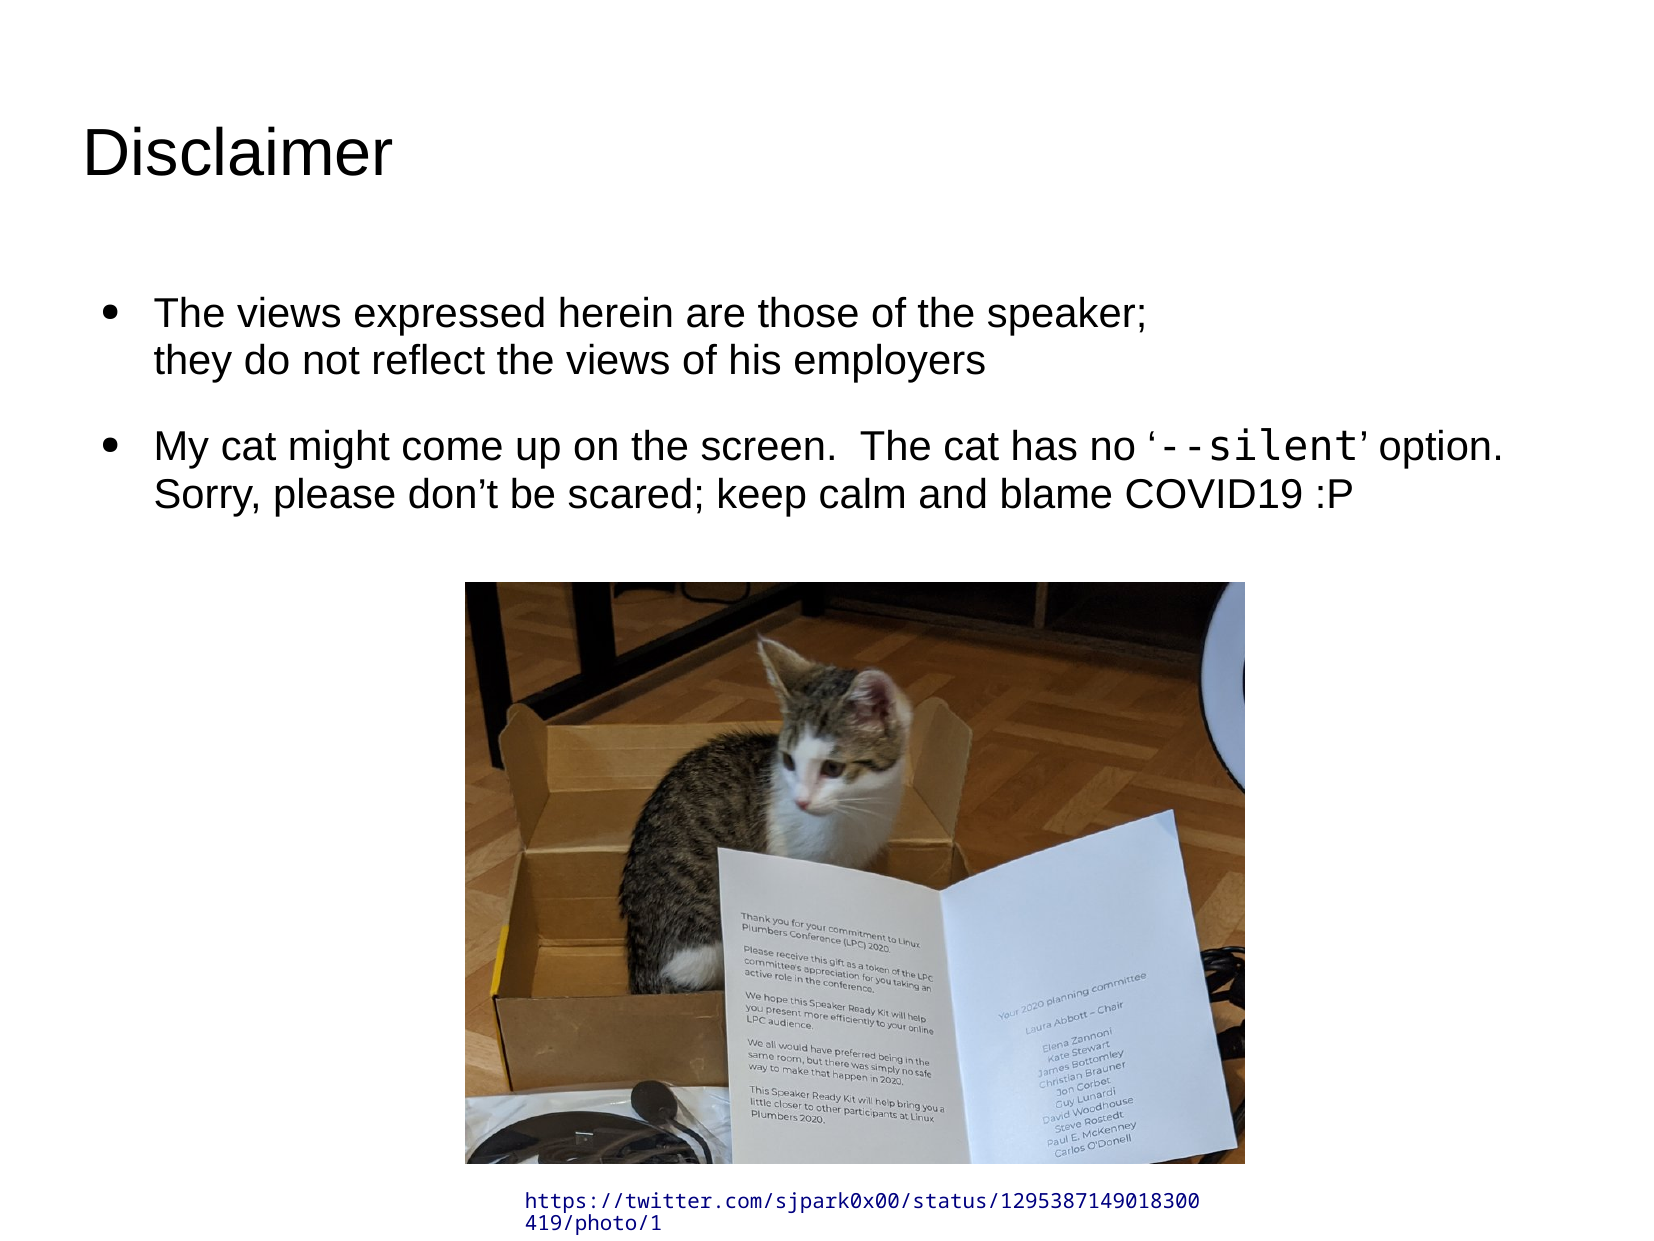

# Disclaimer
The views expressed herein are those of the speaker;
they do not reflect the views of his employers
My cat might come up on the screen. The cat has no ‘--silent’ option.
Sorry, please don’t be scared; keep calm and blame COVID19 :P
https://twitter.com/sjpark0x00/status/1295387149018300419/photo/1